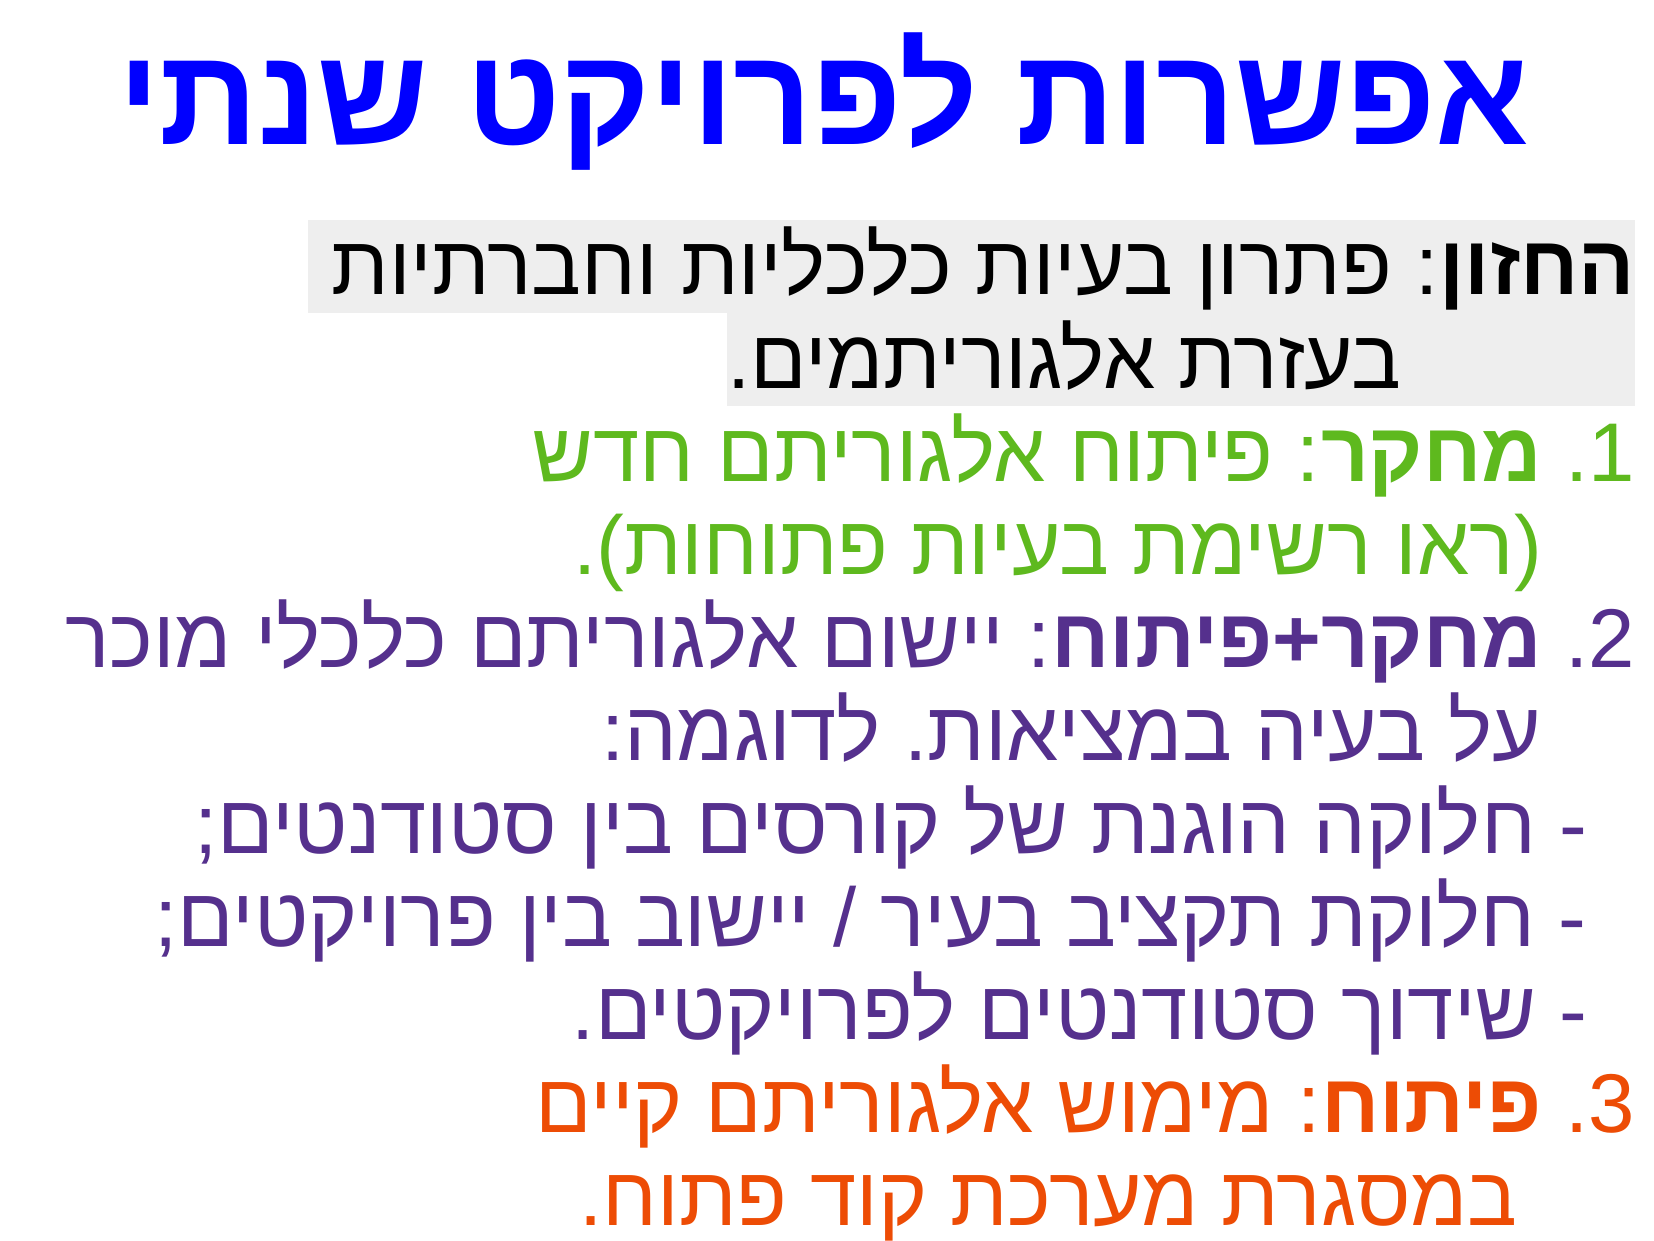

# אפשרות לפרויקט שנתי
החזון: פתרון בעיות כלכליות וחברתיות
 בעזרת אלגוריתמים.
1. מחקר: פיתוח אלגוריתם חדש
 (ראו רשימת בעיות פתוחות).
2. מחקר+פיתוח: יישום אלגוריתם כלכלי מוכר
 על בעיה במציאות. לדוגמה:
 - חלוקה הוגנת של קורסים בין סטודנטים;
 - חלוקת תקציב בעיר / יישוב בין פרויקטים;
 - שידוך סטודנטים לפרויקטים.
3. פיתוח: מימוש אלגוריתם קיים
 במסגרת מערכת קוד פתוח.